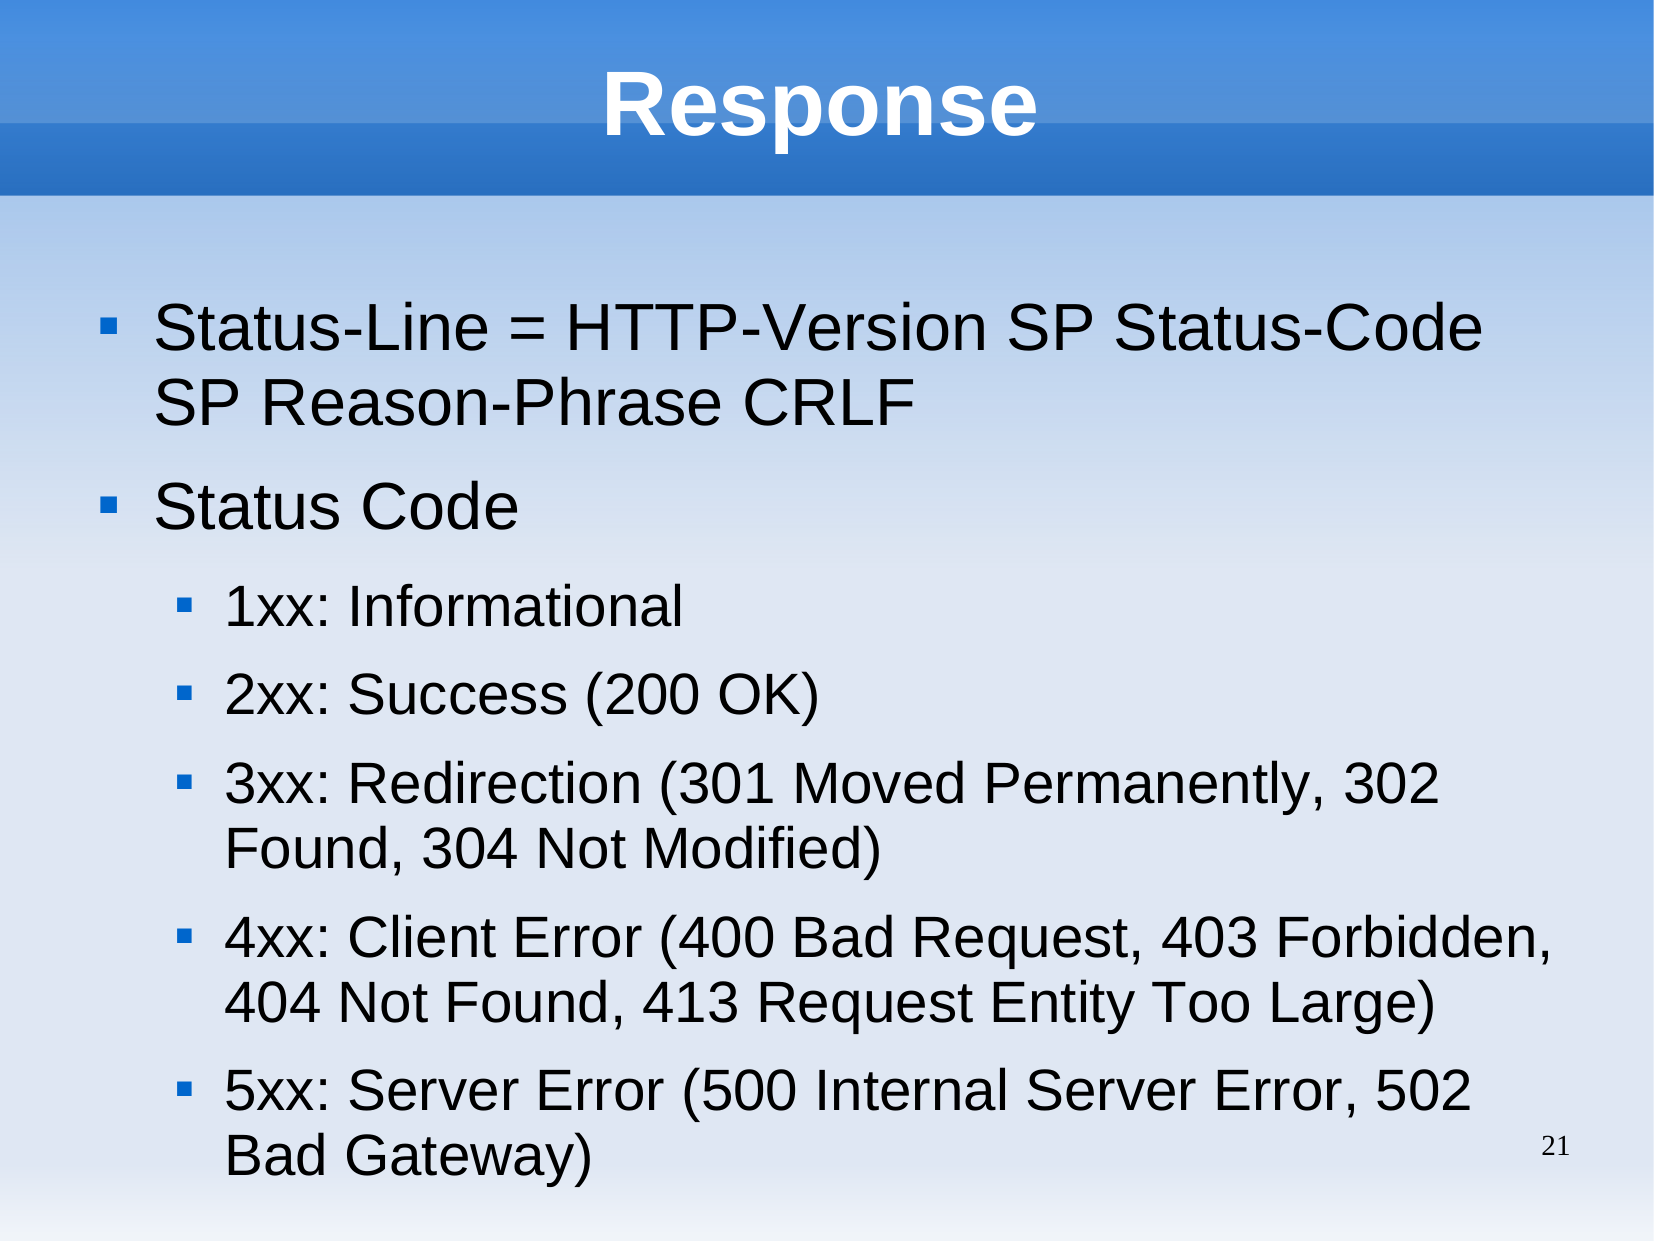

# Response
Status-Line = HTTP-Version SP Status-Code SP Reason-Phrase CRLF
Status Code
1xx: Informational
2xx: Success (200 OK)
3xx: Redirection (301 Moved Permanently, 302 Found, 304 Not Modified)
4xx: Client Error (400 Bad Request, 403 Forbidden, 404 Not Found, 413 Request Entity Too Large)
5xx: Server Error (500 Internal Server Error, 502 Bad Gateway)
21